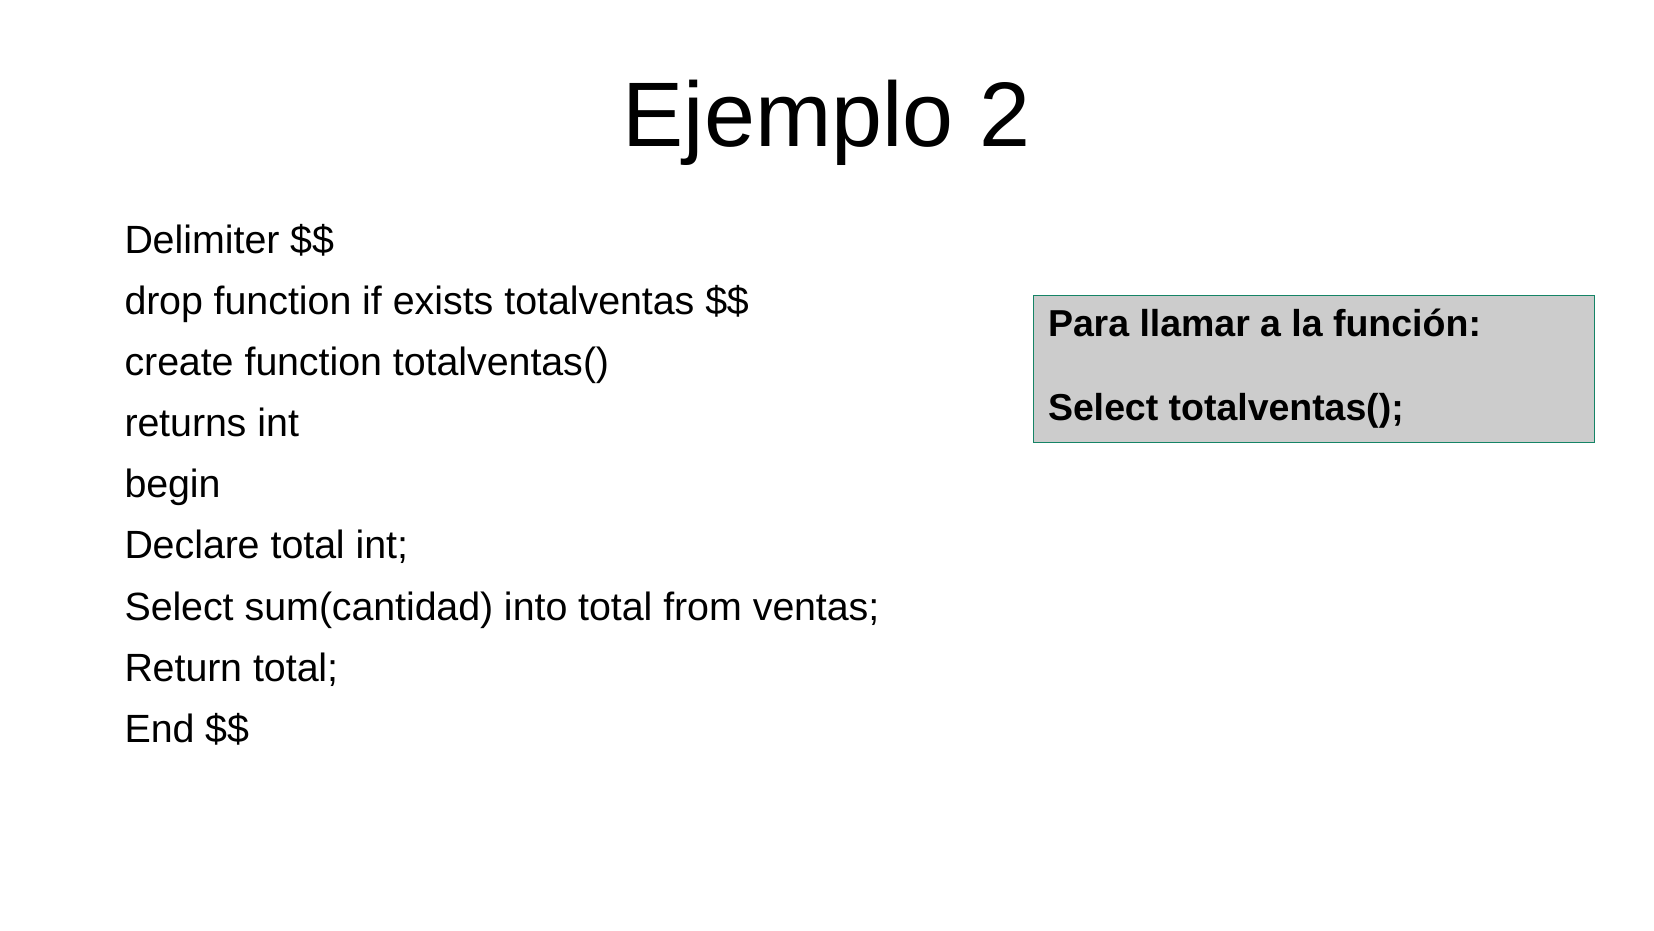

# Ejemplo 2
Delimiter $$
drop function if exists totalventas $$
create function totalventas()
returns int
begin
Declare total int;
Select sum(cantidad) into total from ventas;
Return total;
End $$
Para llamar a la función:
Select totalventas();